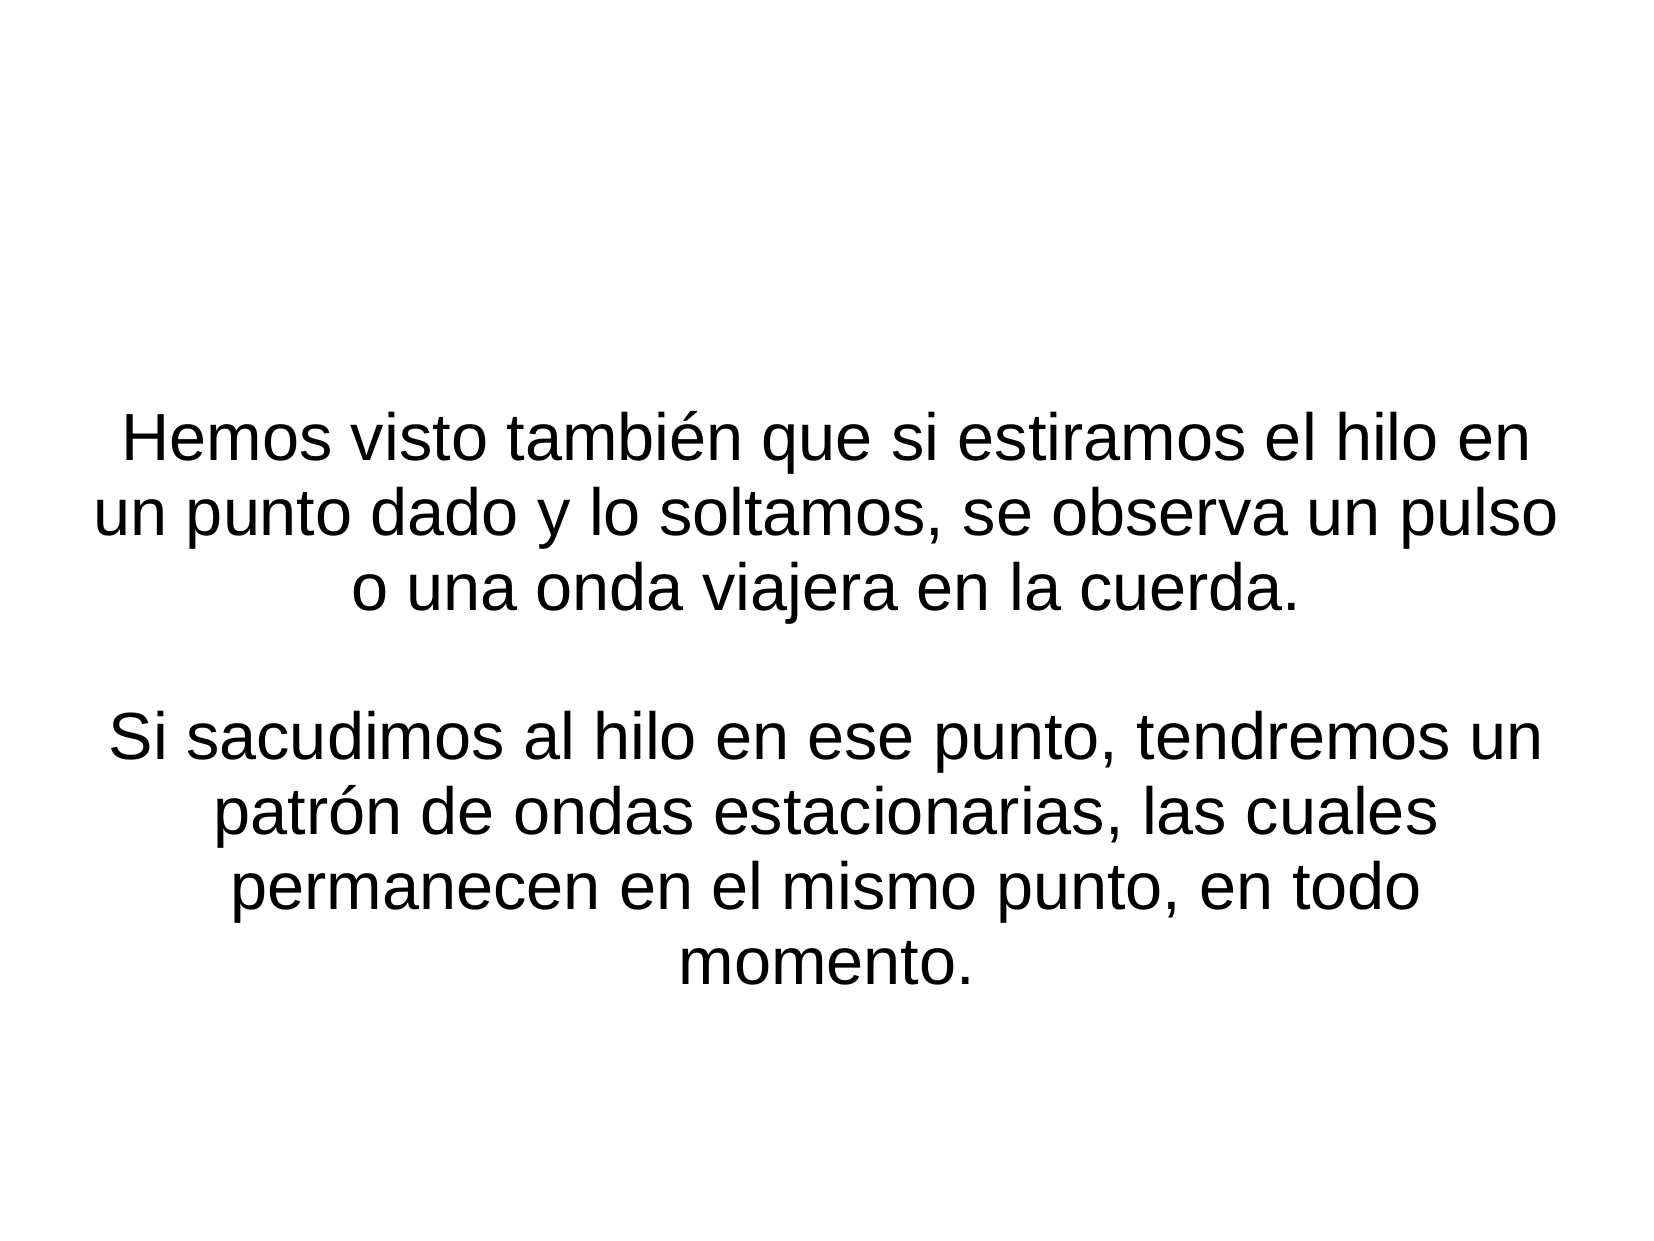

#
Hemos visto también que si estiramos el hilo en un punto dado y lo soltamos, se observa un pulso o una onda viajera en la cuerda.
Si sacudimos al hilo en ese punto, tendremos un patrón de ondas estacionarias, las cuales permanecen en el mismo punto, en todo momento.